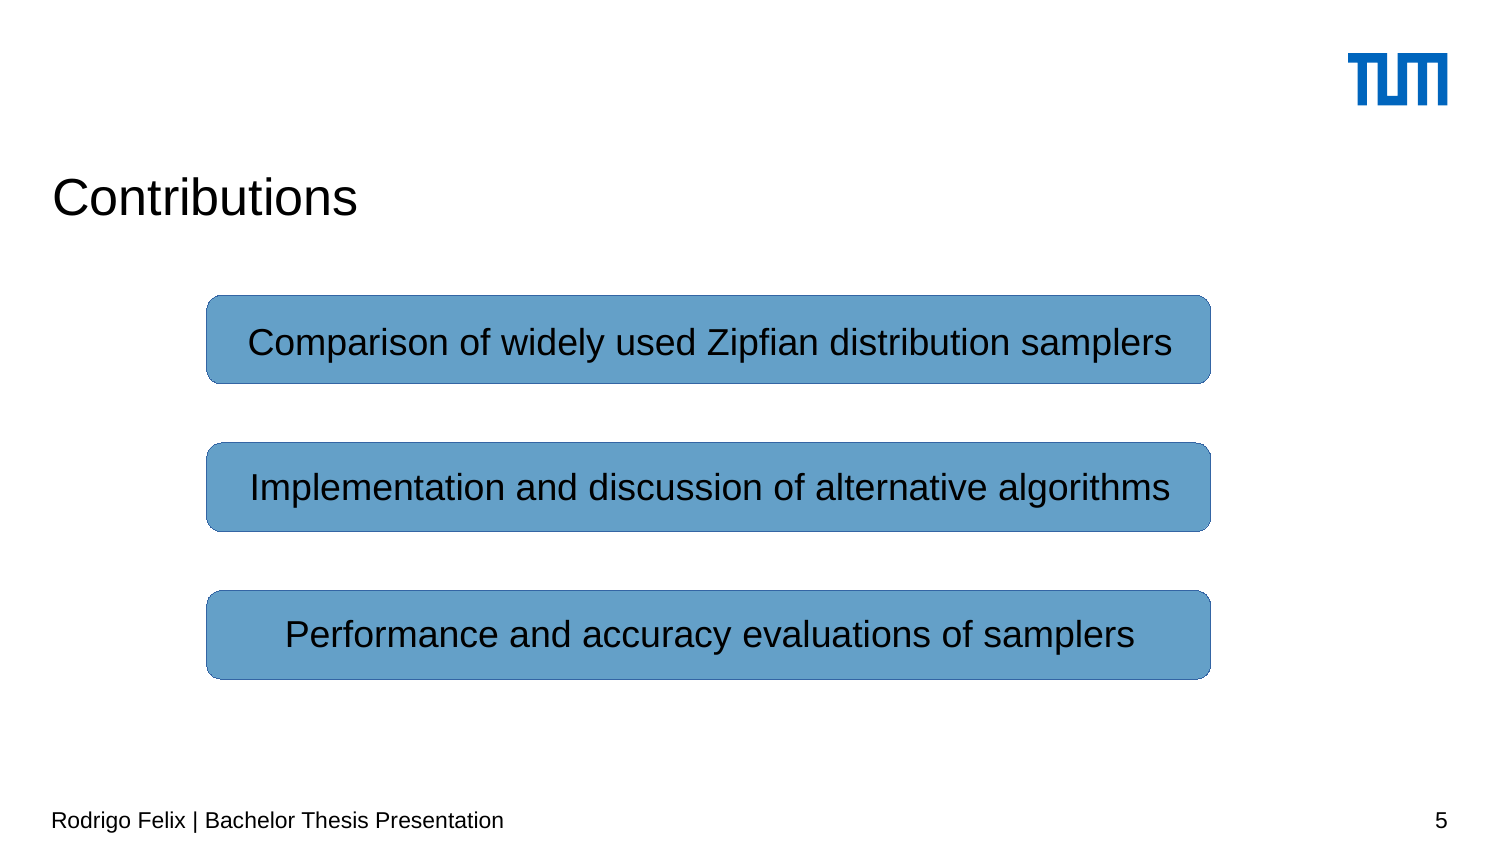

# Contributions
Comparison of widely used Zipfian distribution samplers
Implementation and discussion of alternative algorithms
Performance and accuracy evaluations of samplers
Rodrigo Felix | Bachelor Thesis Presentation
5